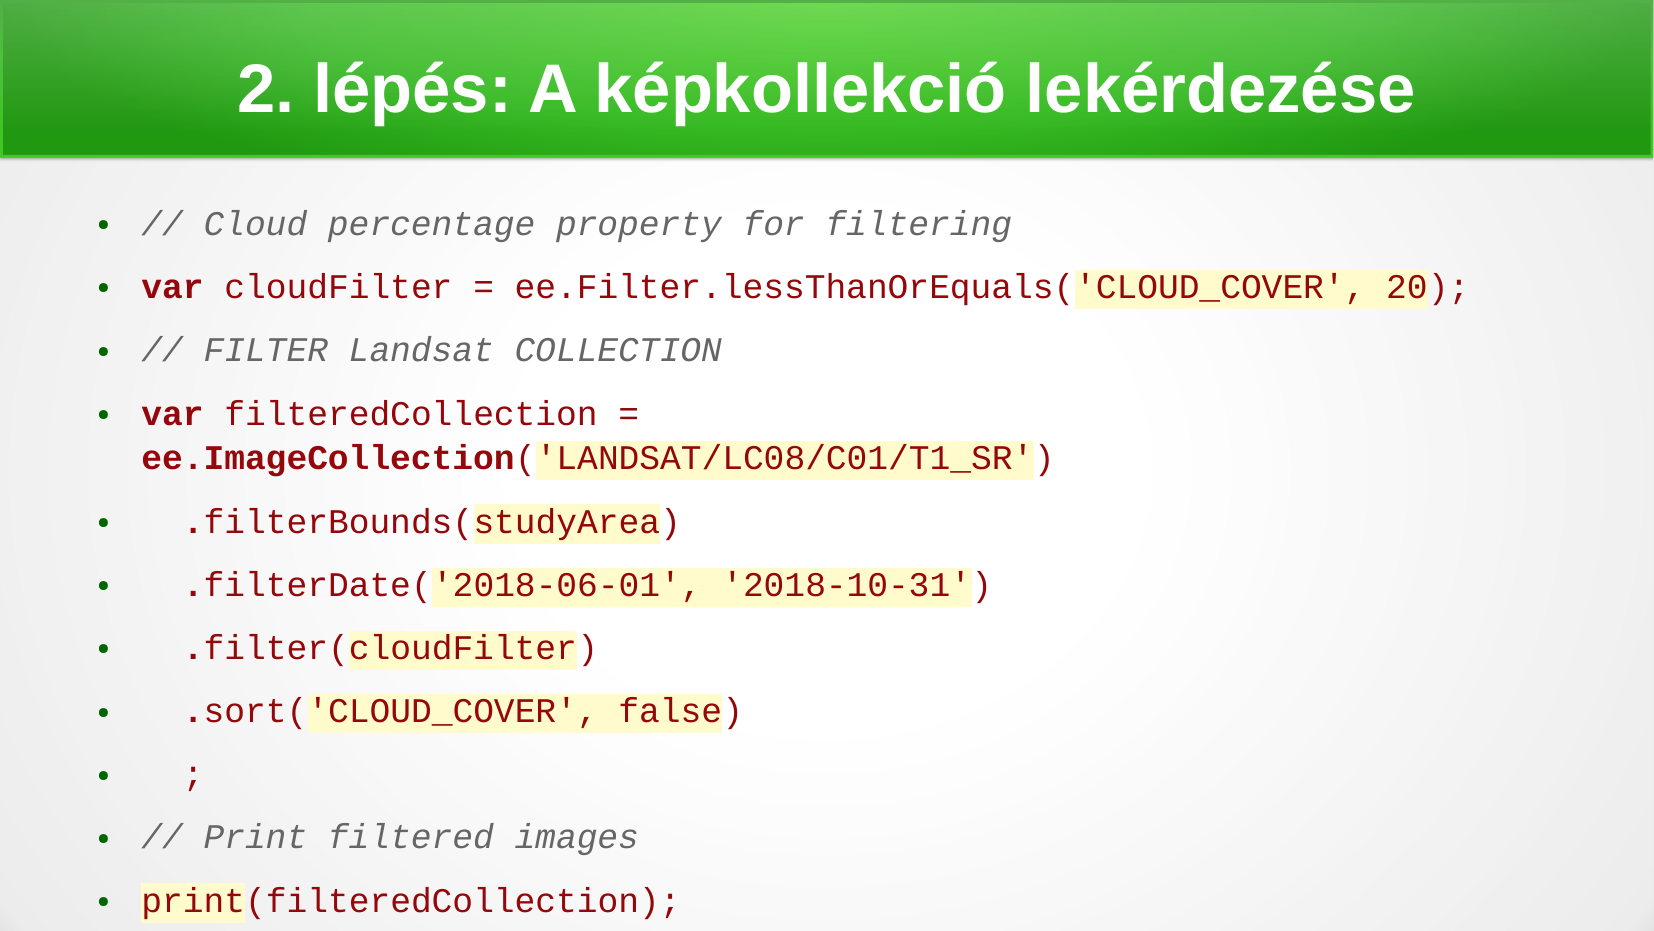

# 2. lépés: A képkollekció lekérdezése
// Cloud percentage property for filtering
var cloudFilter = ee.Filter.lessThanOrEquals('CLOUD_COVER', 20);
// FILTER Landsat COLLECTION
var filteredCollection = ee.ImageCollection('LANDSAT/LC08/C01/T1_SR')
 .filterBounds(studyArea)
 .filterDate('2018-06-01', '2018-10-31')
 .filter(cloudFilter)
 .sort('CLOUD_COVER', false)
 ;
// Print filtered images
print(filteredCollection);